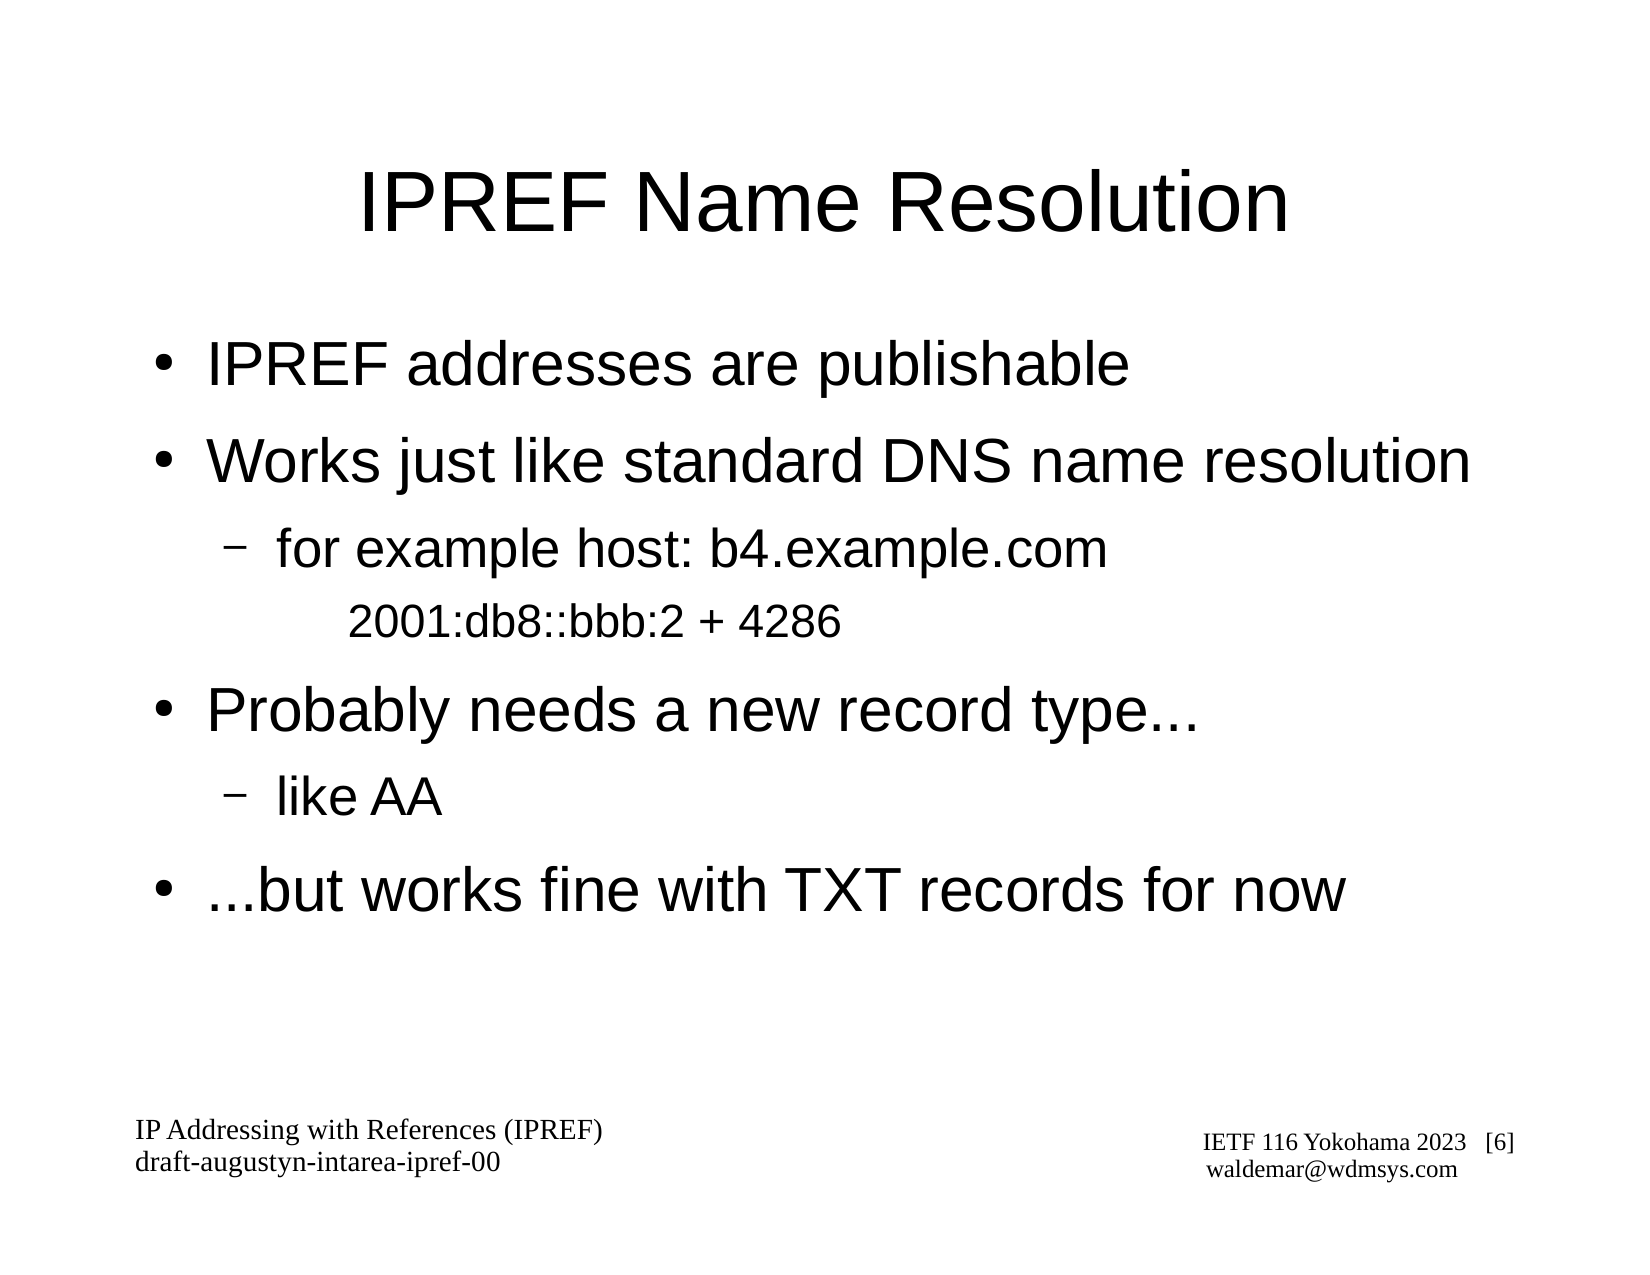

# IPREF Name Resolution
IPREF addresses are publishable
Works just like standard DNS name resolution
for example host: b4.example.com
2001:db8::bbb:2 + 4286
Probably needs a new record type...
like AA
...but works fine with TXT records for now
6